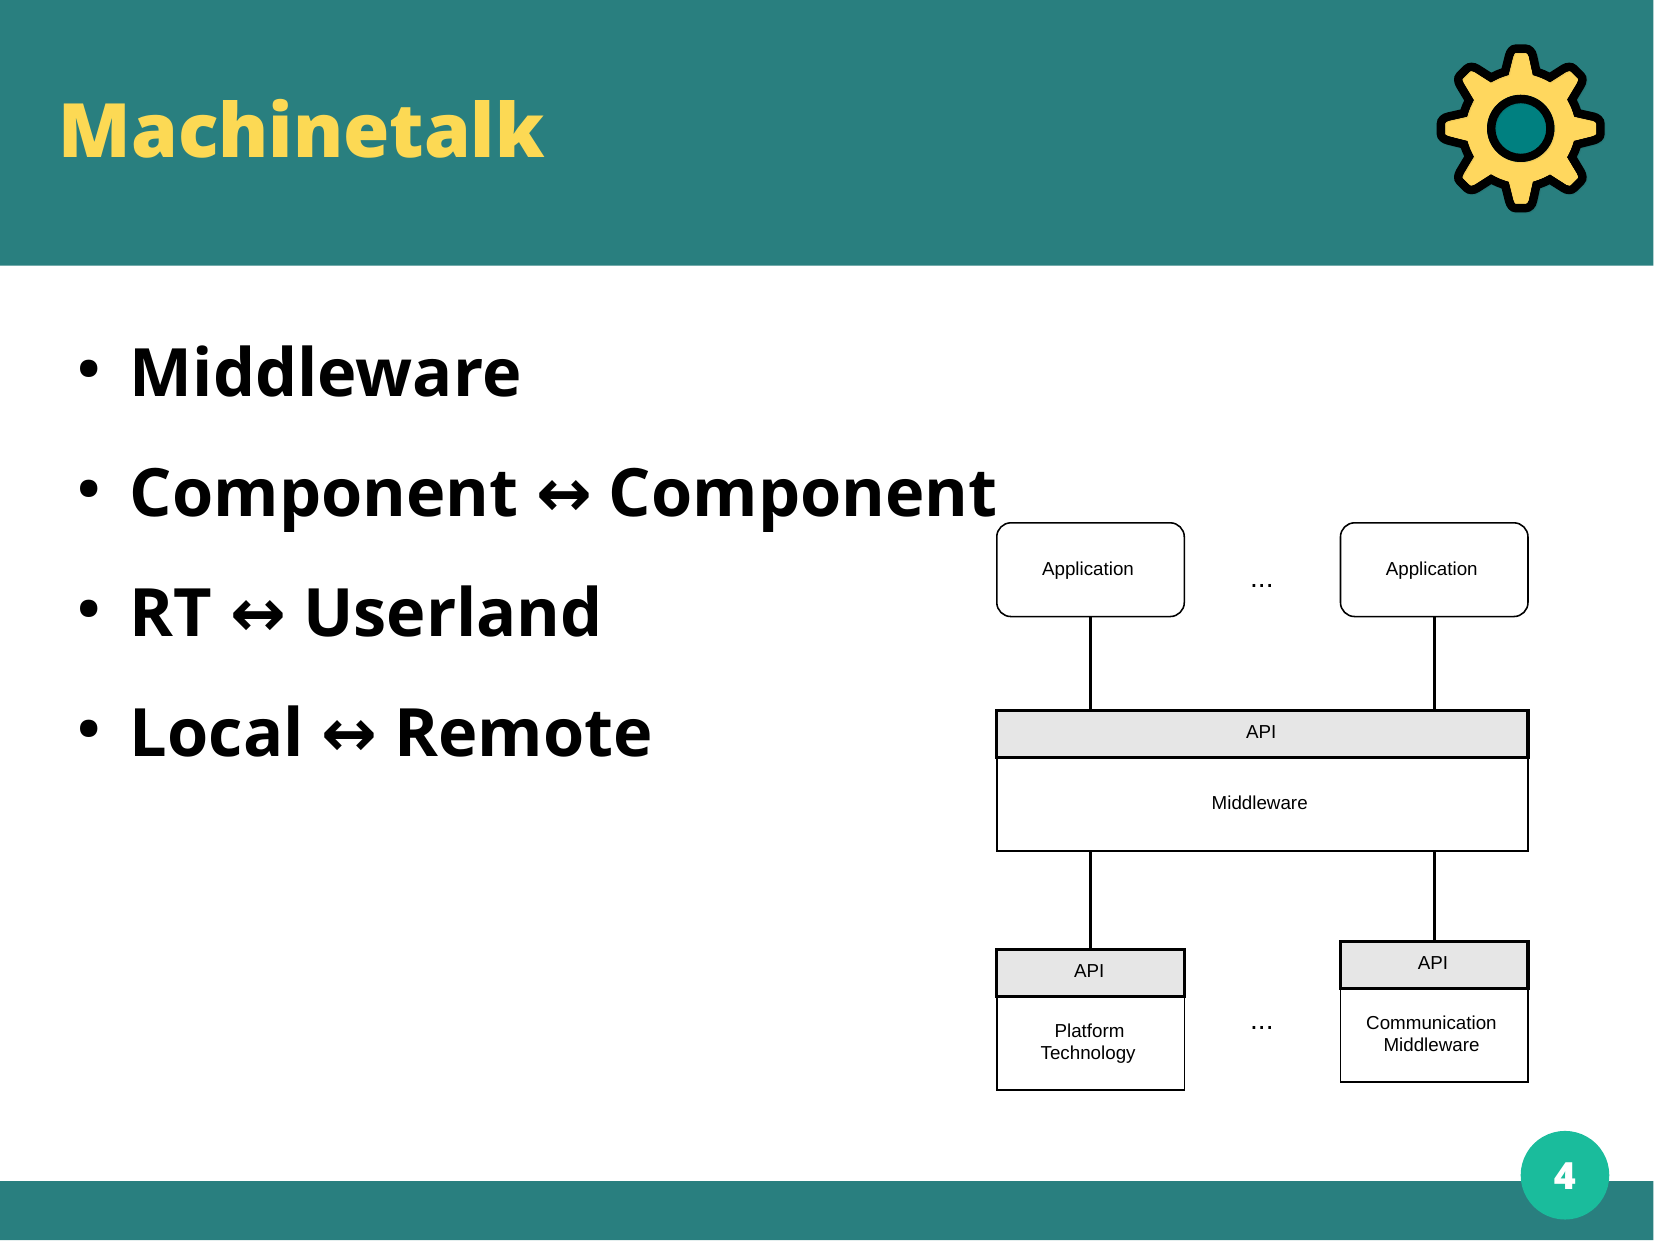

# Machinetalk
Middleware
Component ↔ Component
RT ↔ Userland
Local ↔ Remote
4